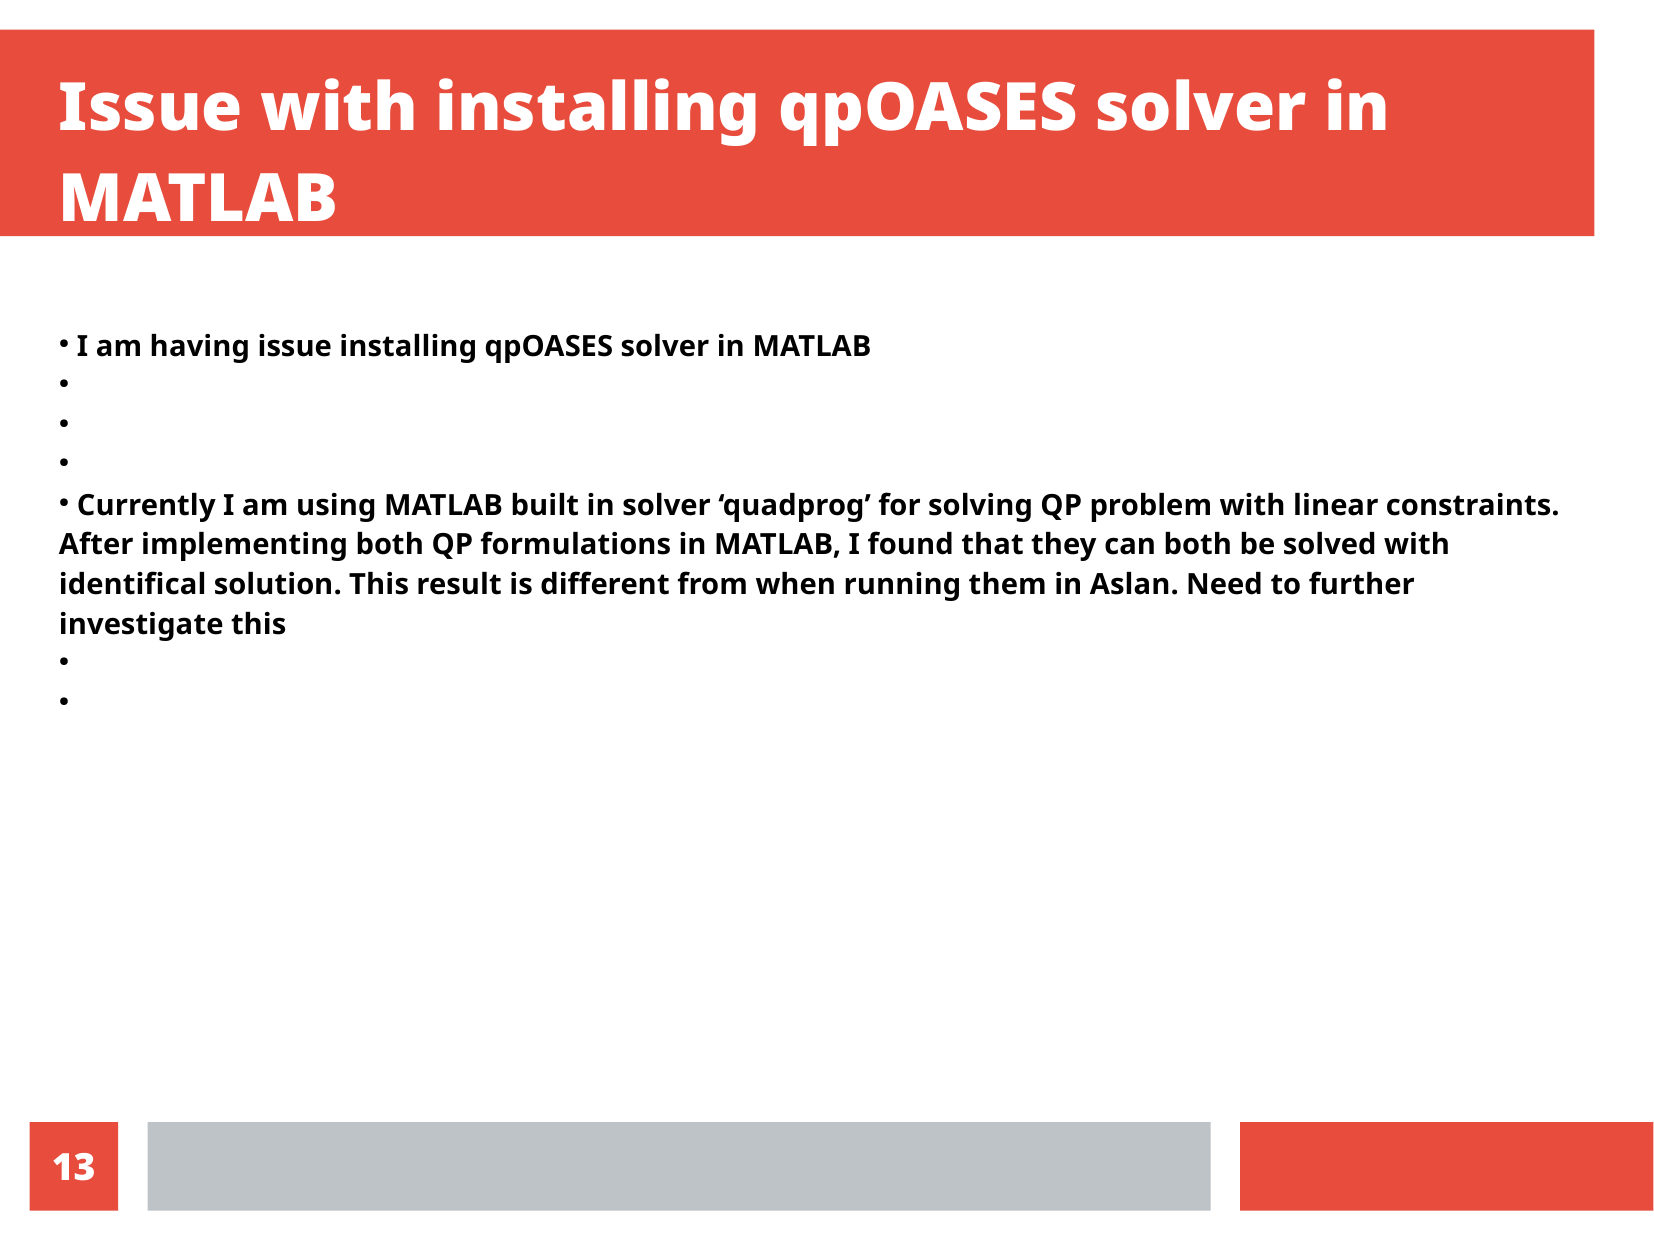

# Issue with installing qpOASES solver in MATLAB
 I am having issue installing qpOASES solver in MATLAB
 Currently I am using MATLAB built in solver ‘quadprog’ for solving QP problem with linear constraints. After implementing both QP formulations in MATLAB, I found that they can both be solved with identifical solution. This result is different from when running them in Aslan. Need to further investigate this
13